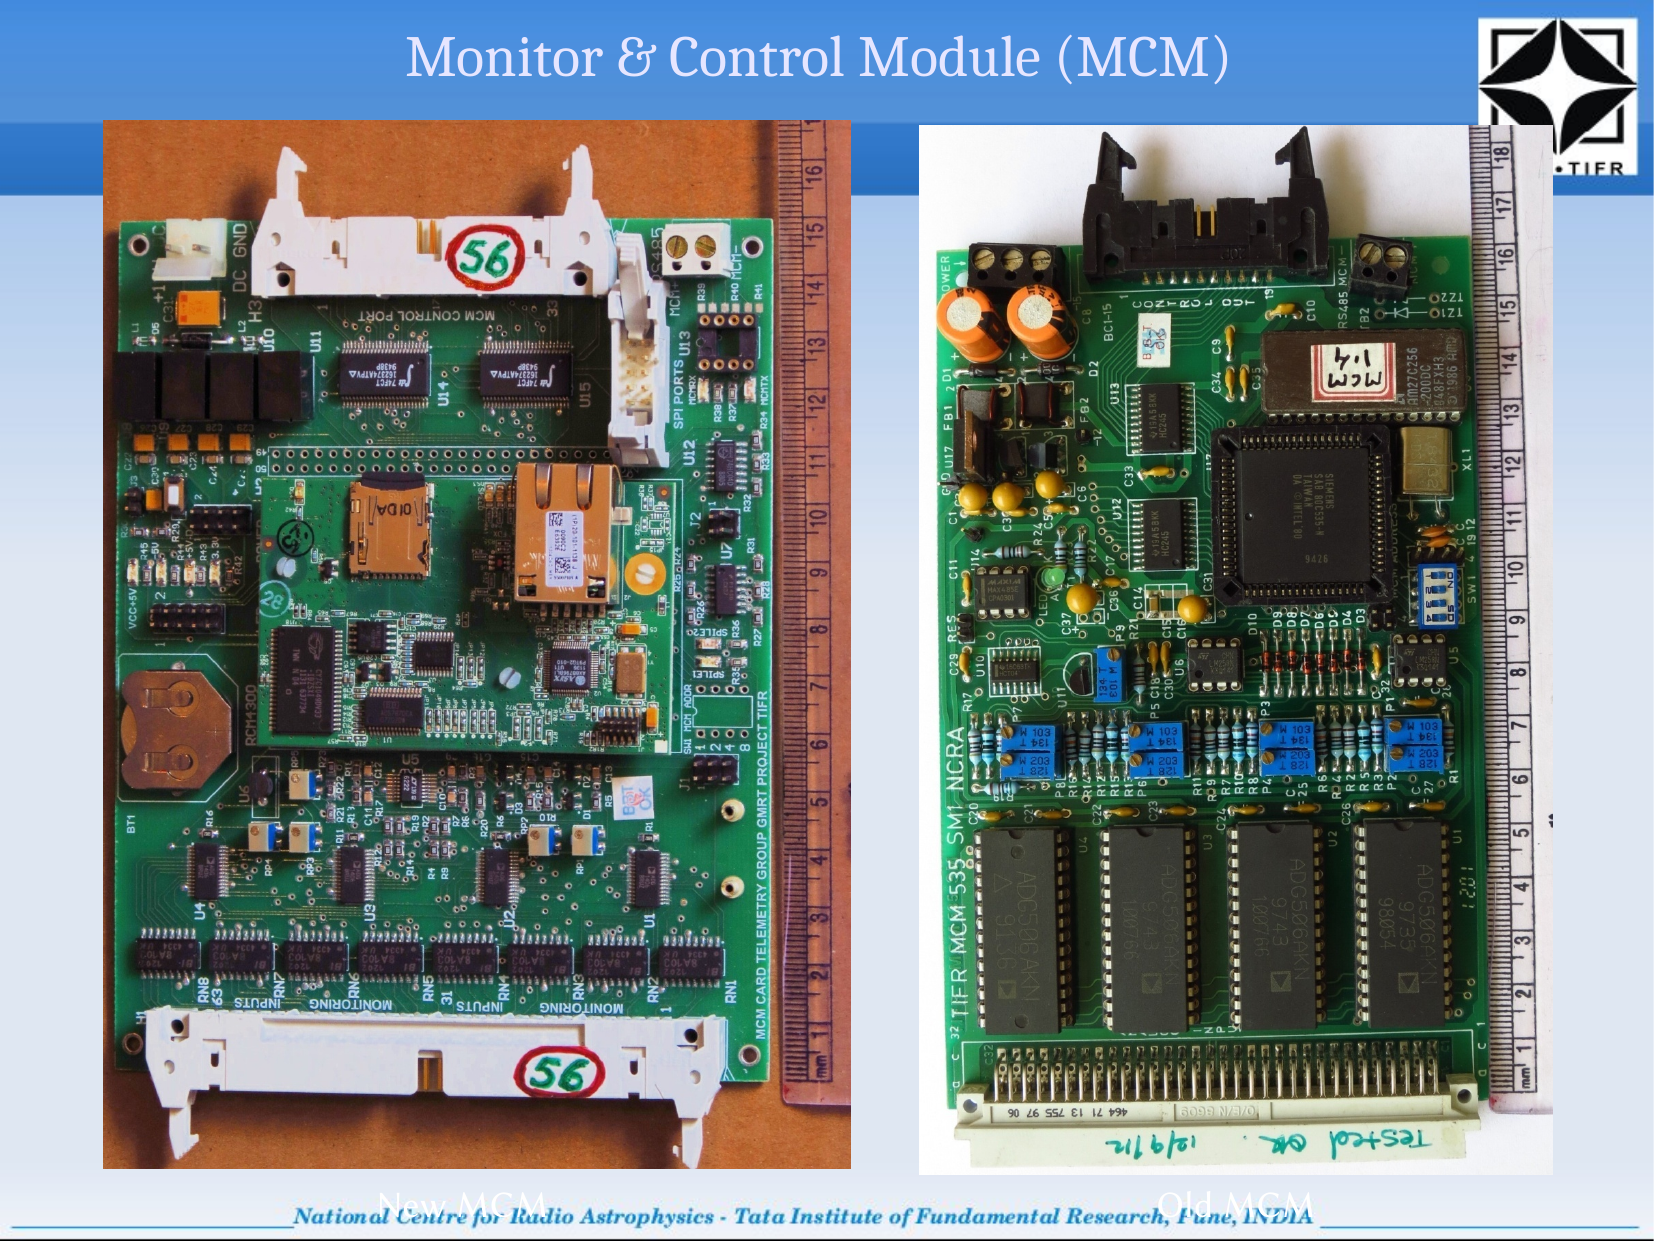

Monitor & Control Module (MCM)
New MCM
Old MCM